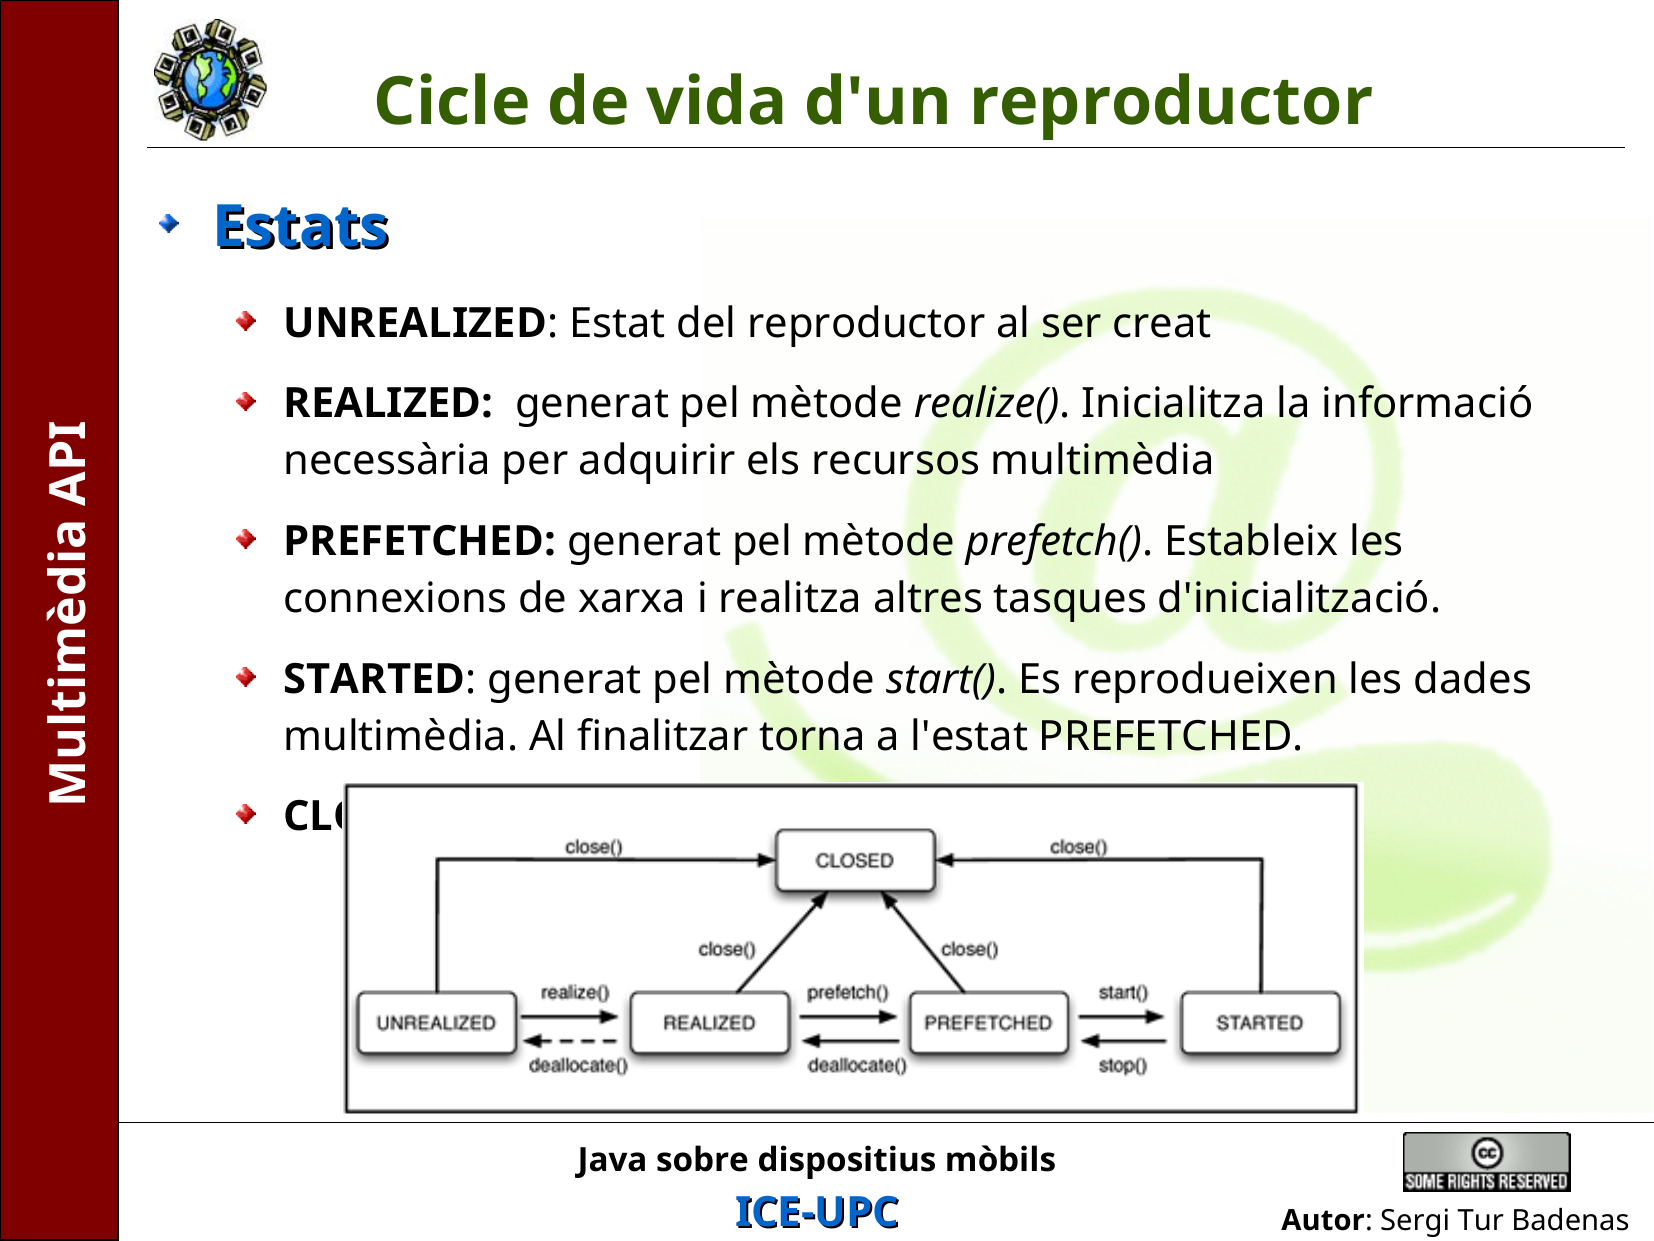

# Cicle de vida d'un reproductor
Estats
UNREALIZED: Estat del reproductor al ser creat
REALIZED: generat pel mètode realize(). Inicialitza la informació necessària per adquirir els recursos multimèdia
PREFETCHED: generat pel mètode prefetch(). Estableix les connexions de xarxa i realitza altres tasques d'inicialització.
STARTED: generat pel mètode start(). Es reprodueixen les dades multimèdia. Al finalitzar torna a l'estat PREFETCHED.
CLOSED: generat pel mètode close()